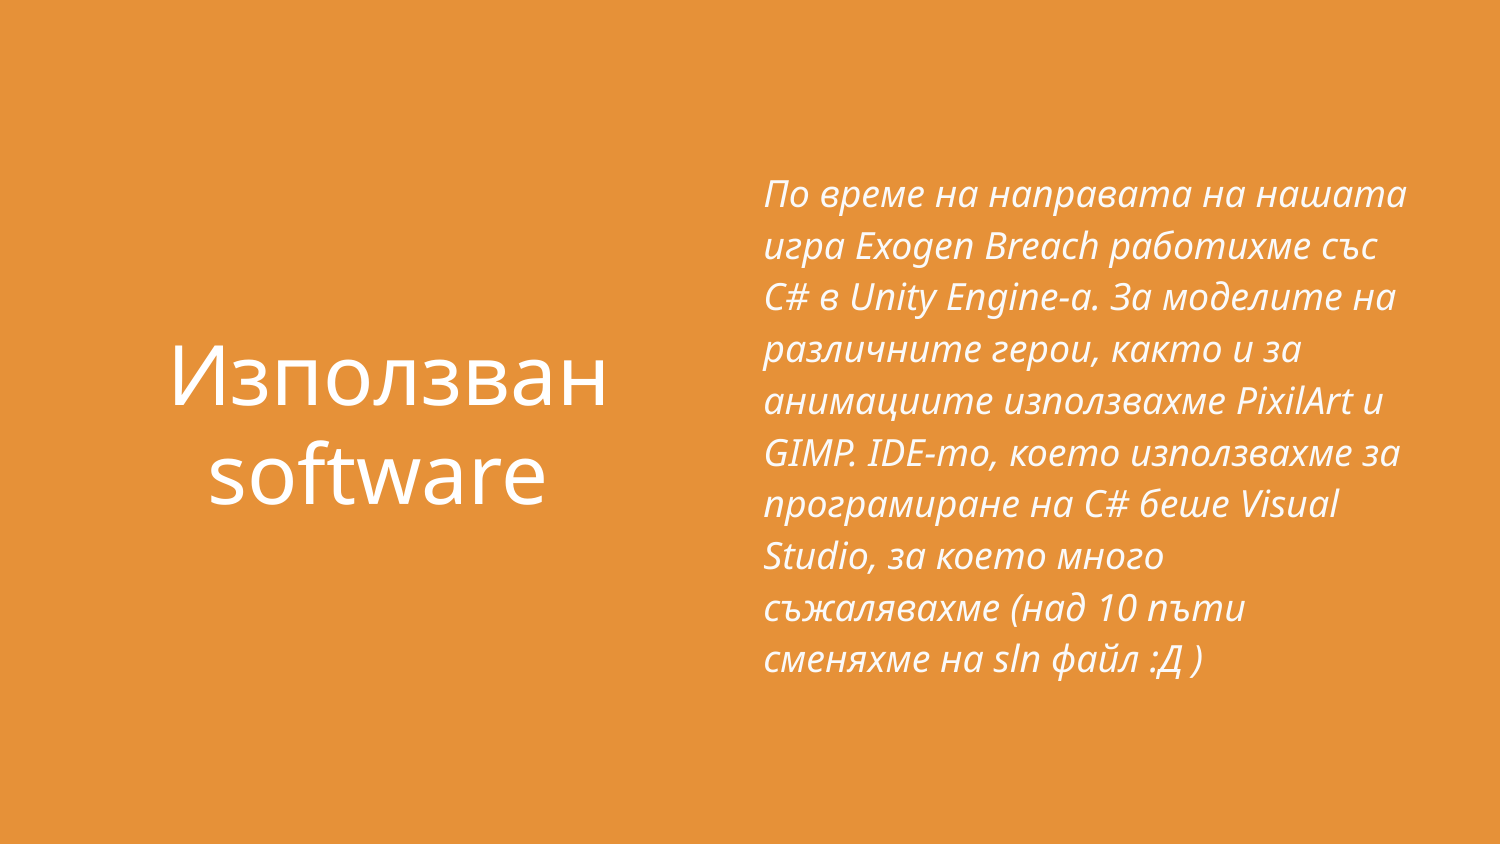

По време на направата на нашата игра Exogen Breach работихме със C# в Unity Engine-а. За моделите на различните герои, както и за анимациите използвахме PixilArt и GIMP. IDE-то, което използвахме за програмиране на C# беше Visual Studio, за което много съжалявахме (над 10 пъти сменяхме на sln файл :Д )
 Използван software